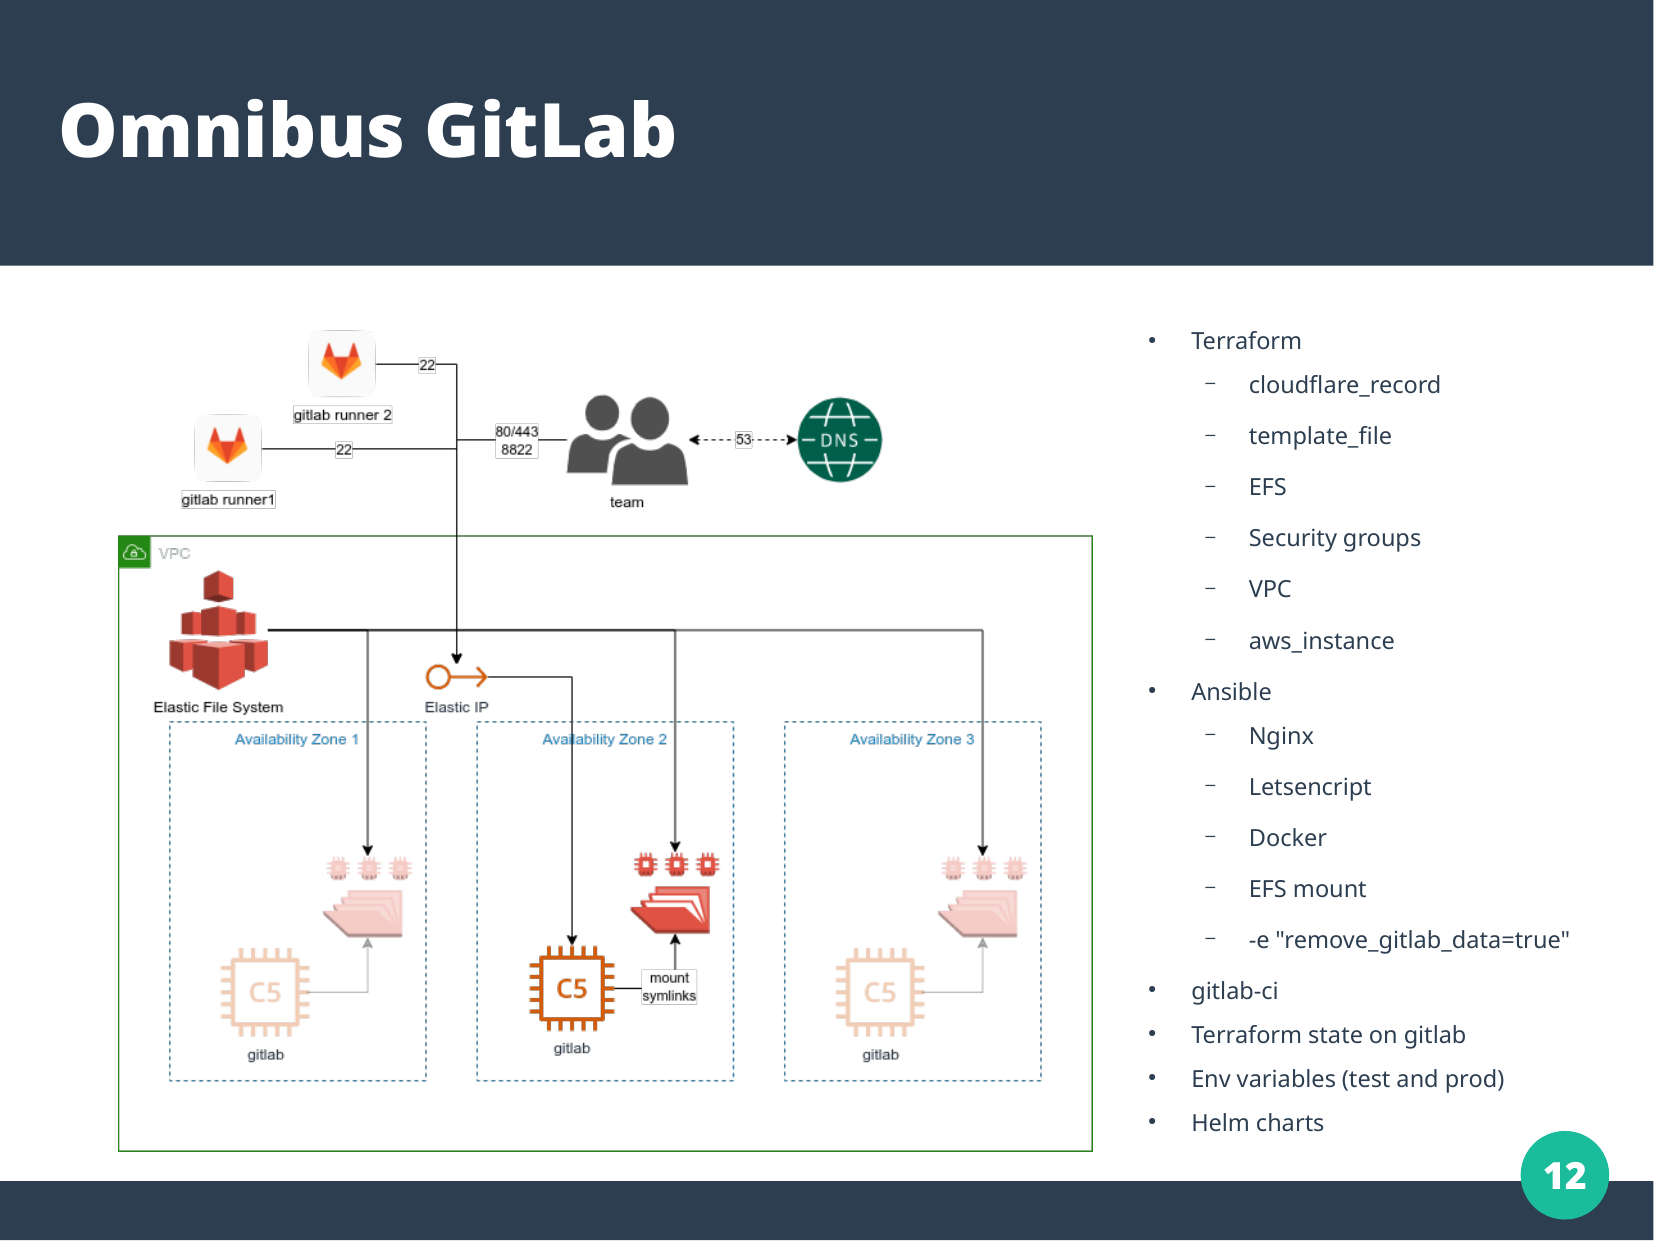

# Omnibus GitLab
Terraform
cloudflare_record
template_file
EFS
Security groups
VPC
aws_instance
Ansible
Nginx
Letsencript
Docker
EFS mount
-e "remove_gitlab_data=true"
gitlab-ci
Terraform state on gitlab
Env variables (test and prod)
Helm charts
12